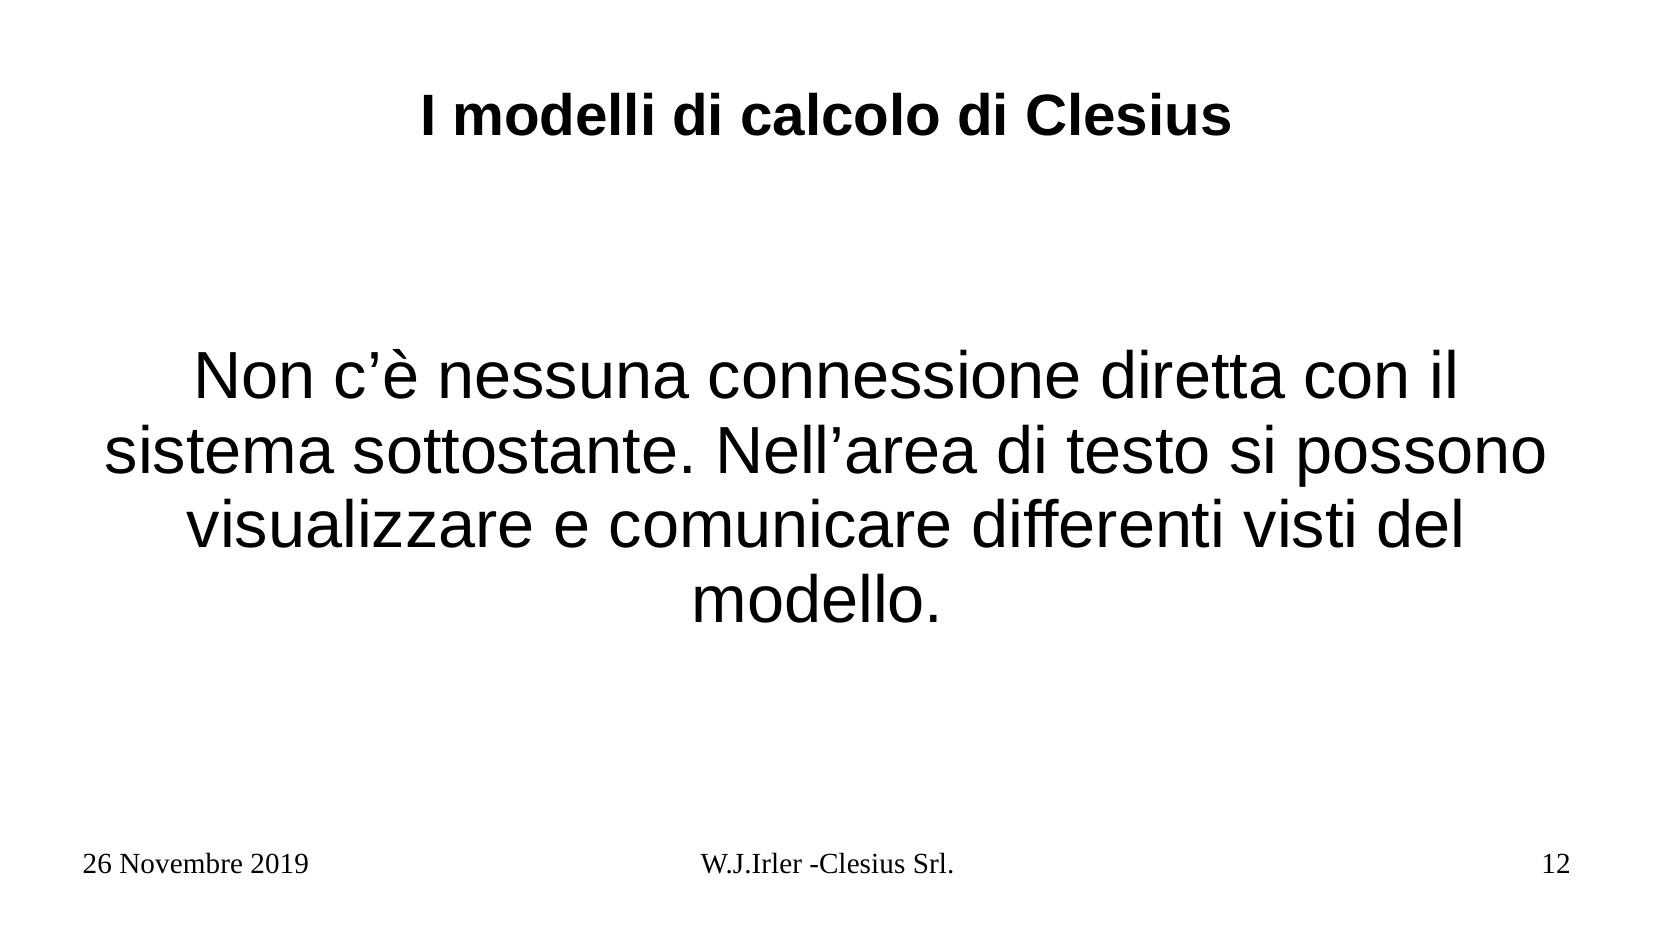

# I modelli di calcolo di Clesius
Non c’è nessuna connessione diretta con il sistema sottostante. Nell’area di testo si possono visualizzare e comunicare differenti visti del modello.
26 Novembre 2019
W.J.Irler -Clesius Srl.
12